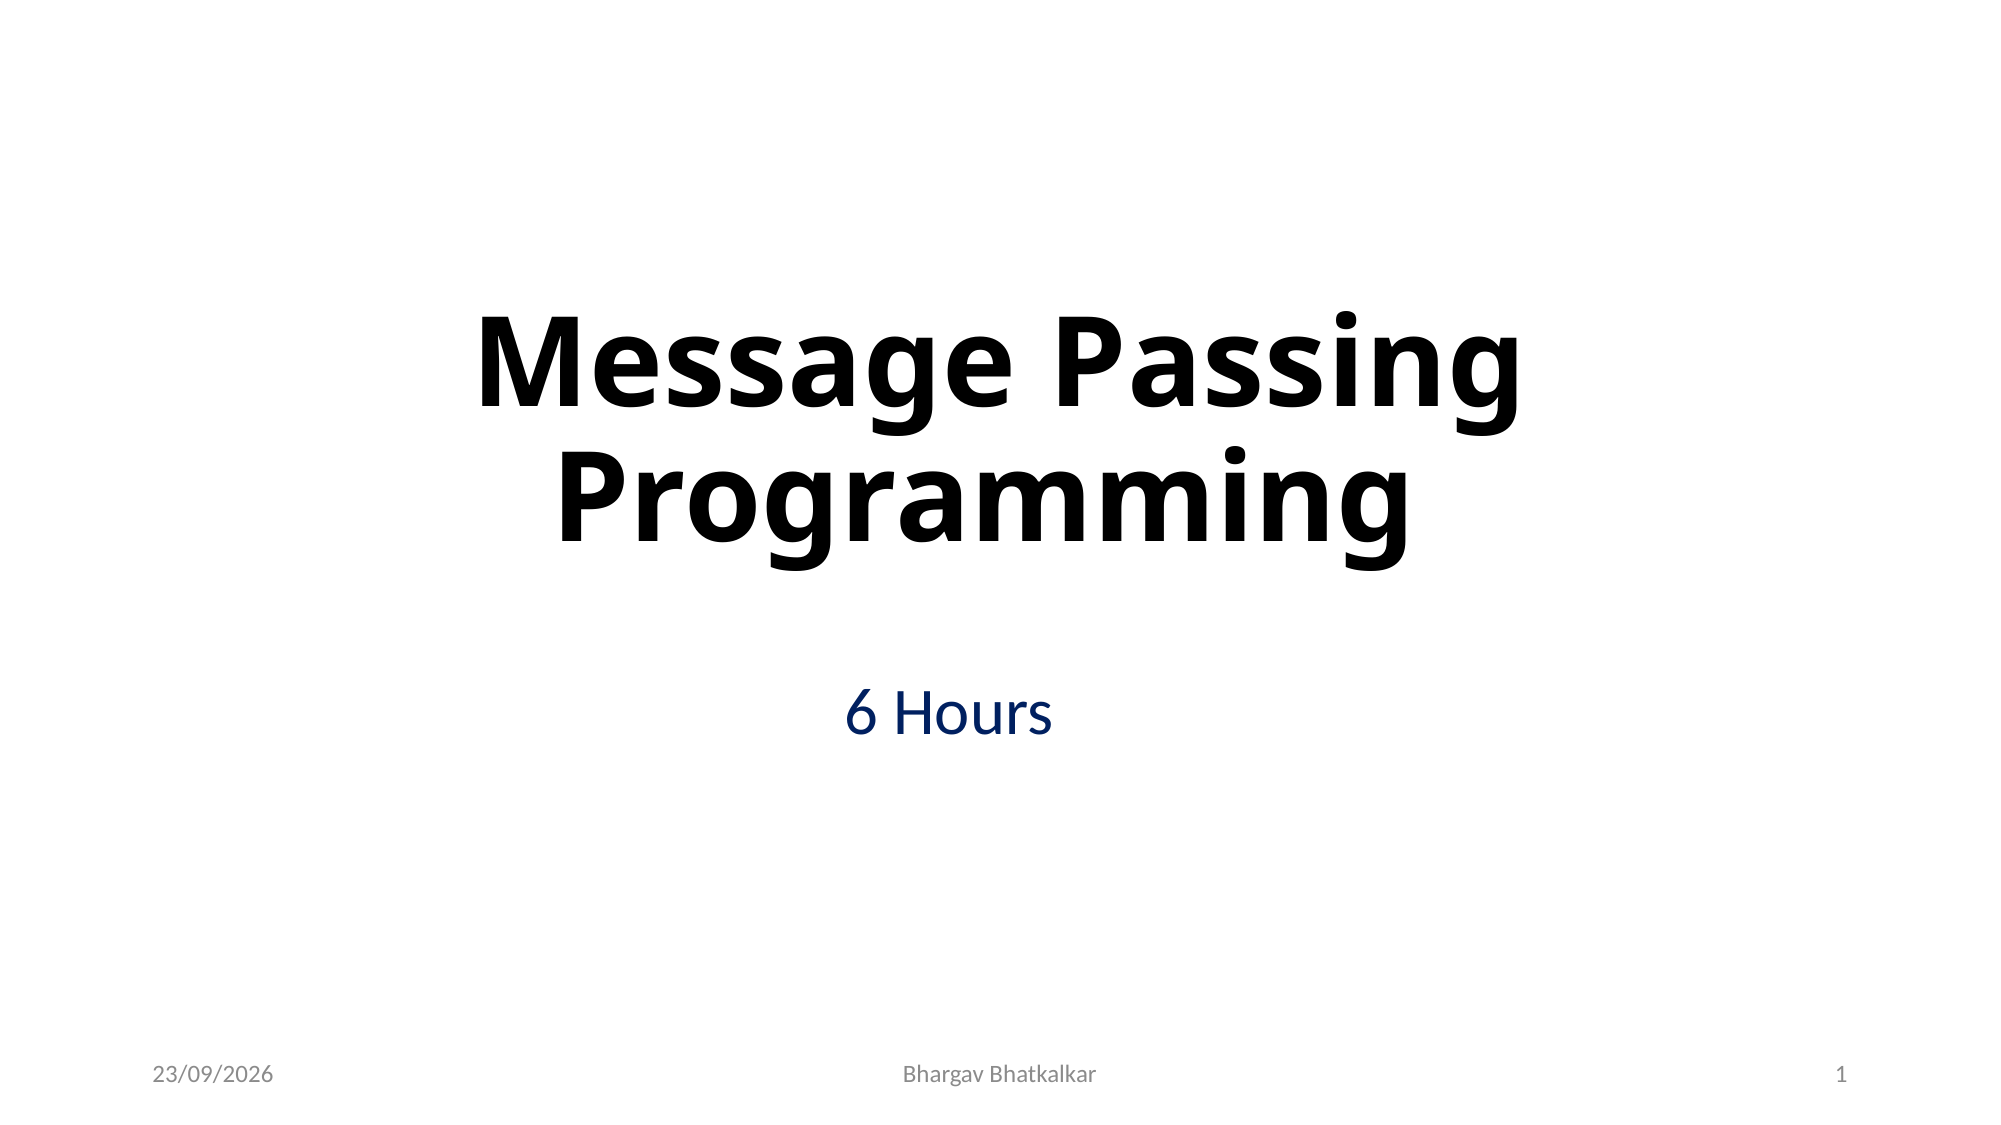

# Message Passing Programming
6 Hours
Bhargav Bhatkalkar
1